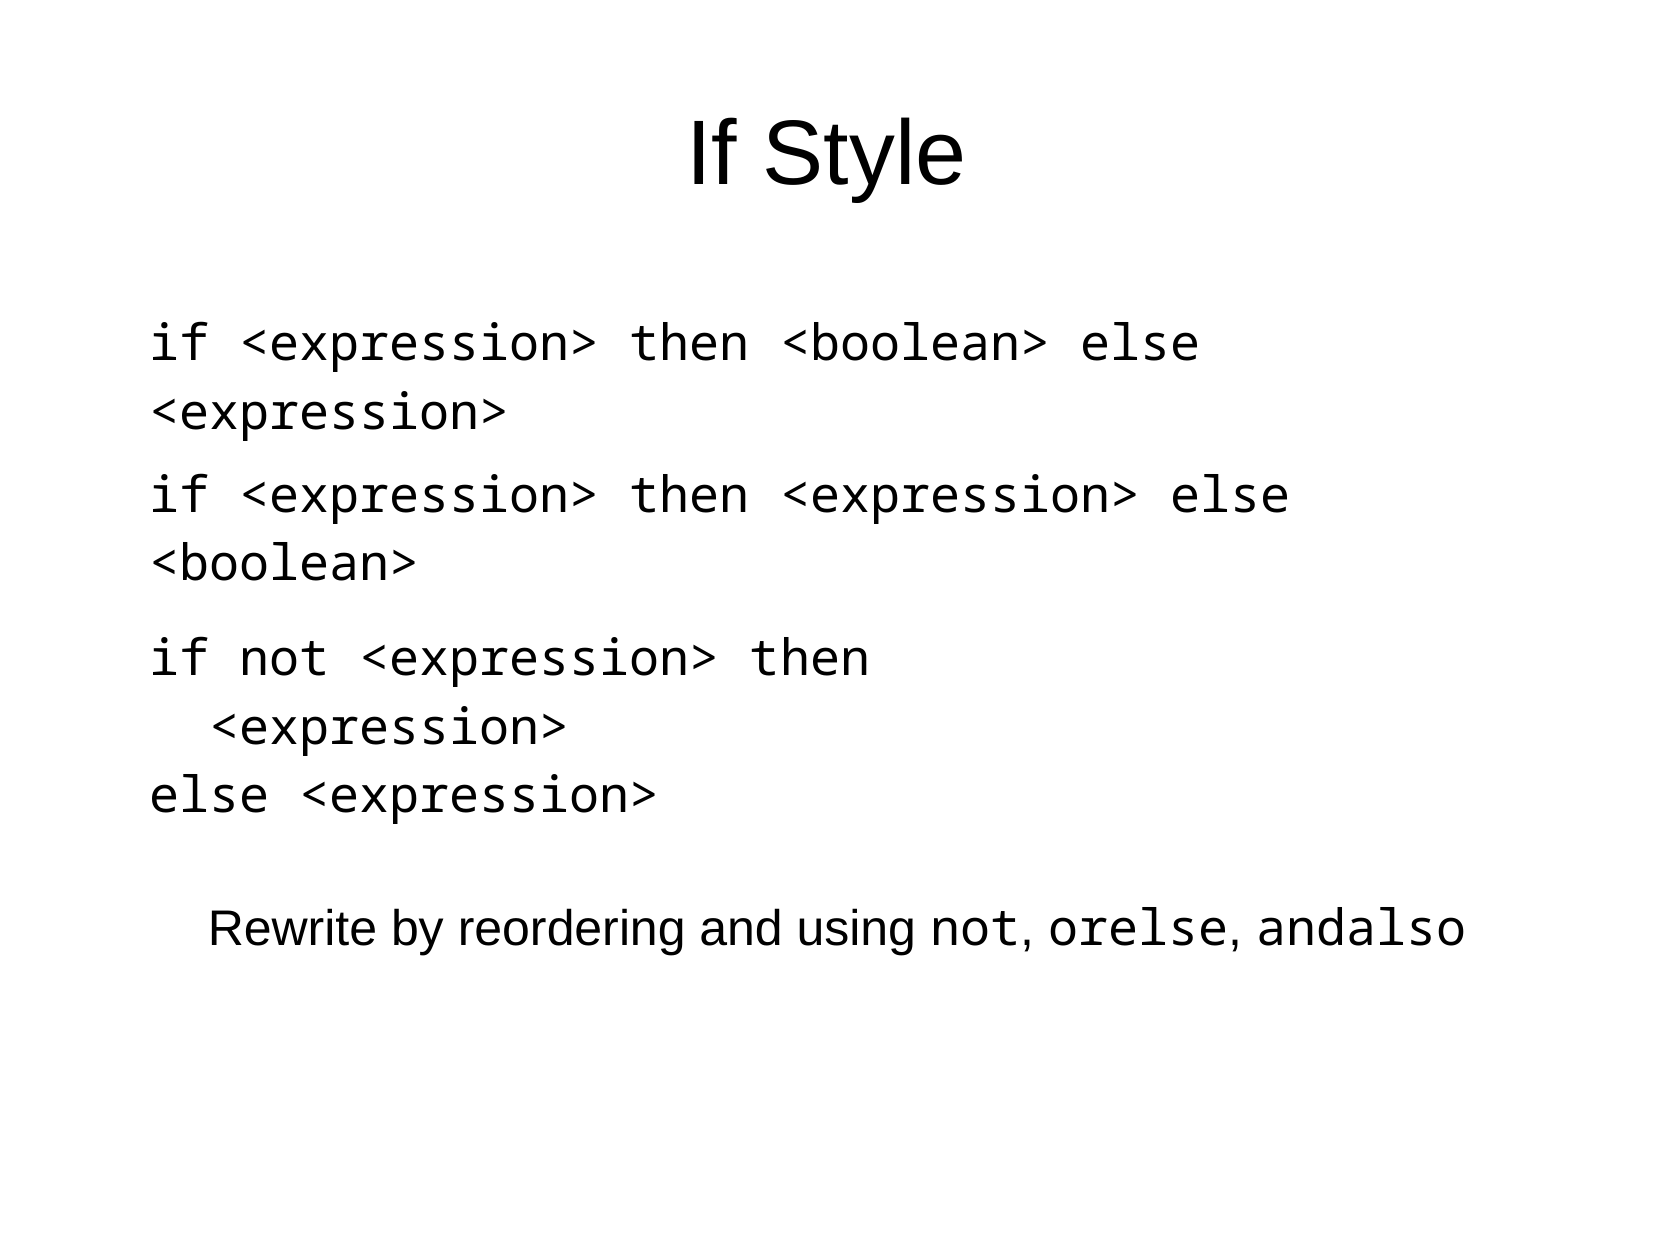

# If Style
if <expression> then <boolean> else <expression>
if <expression> then <expression> else <boolean>
if not <expression> then
 <expression>
else <expression>
Rewrite by reordering and using not, orelse, andalso